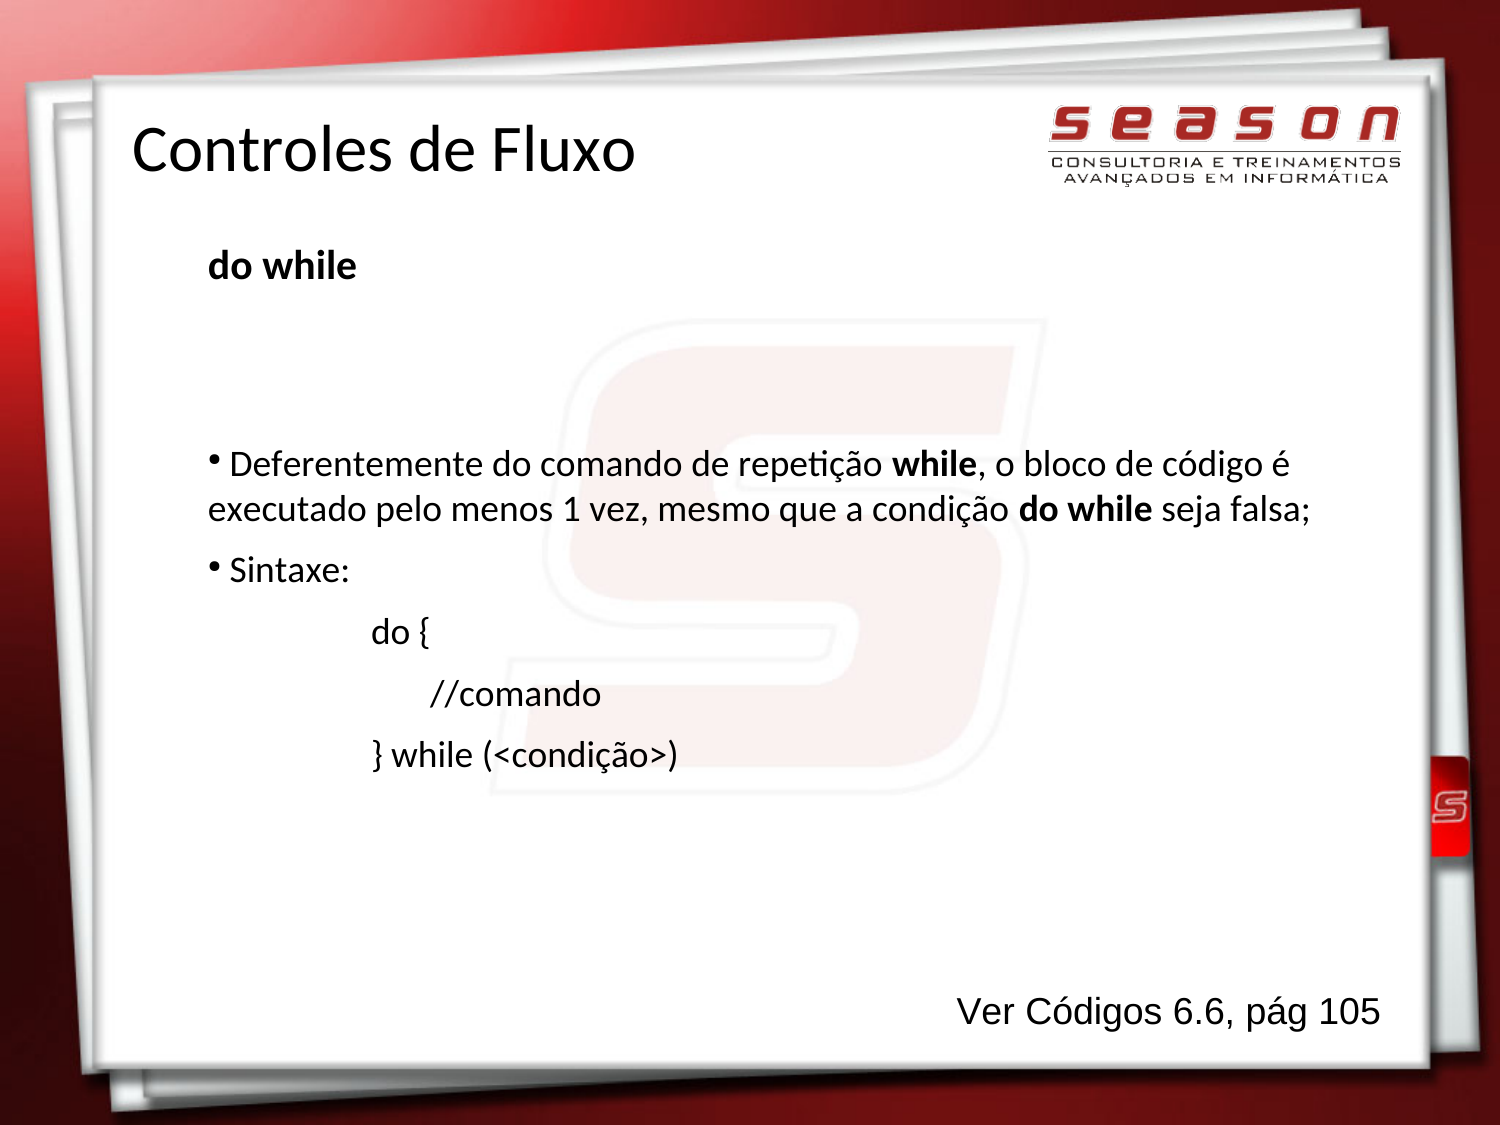

# Controles de Fluxo
do while
 Deferentemente do comando de repetição while, o bloco de código é executado pelo menos 1 vez, mesmo que a condição do while seja falsa;
 Sintaxe:
do {
		//comando
} while (<condição>)
Ver Códigos 6.6, pág 105